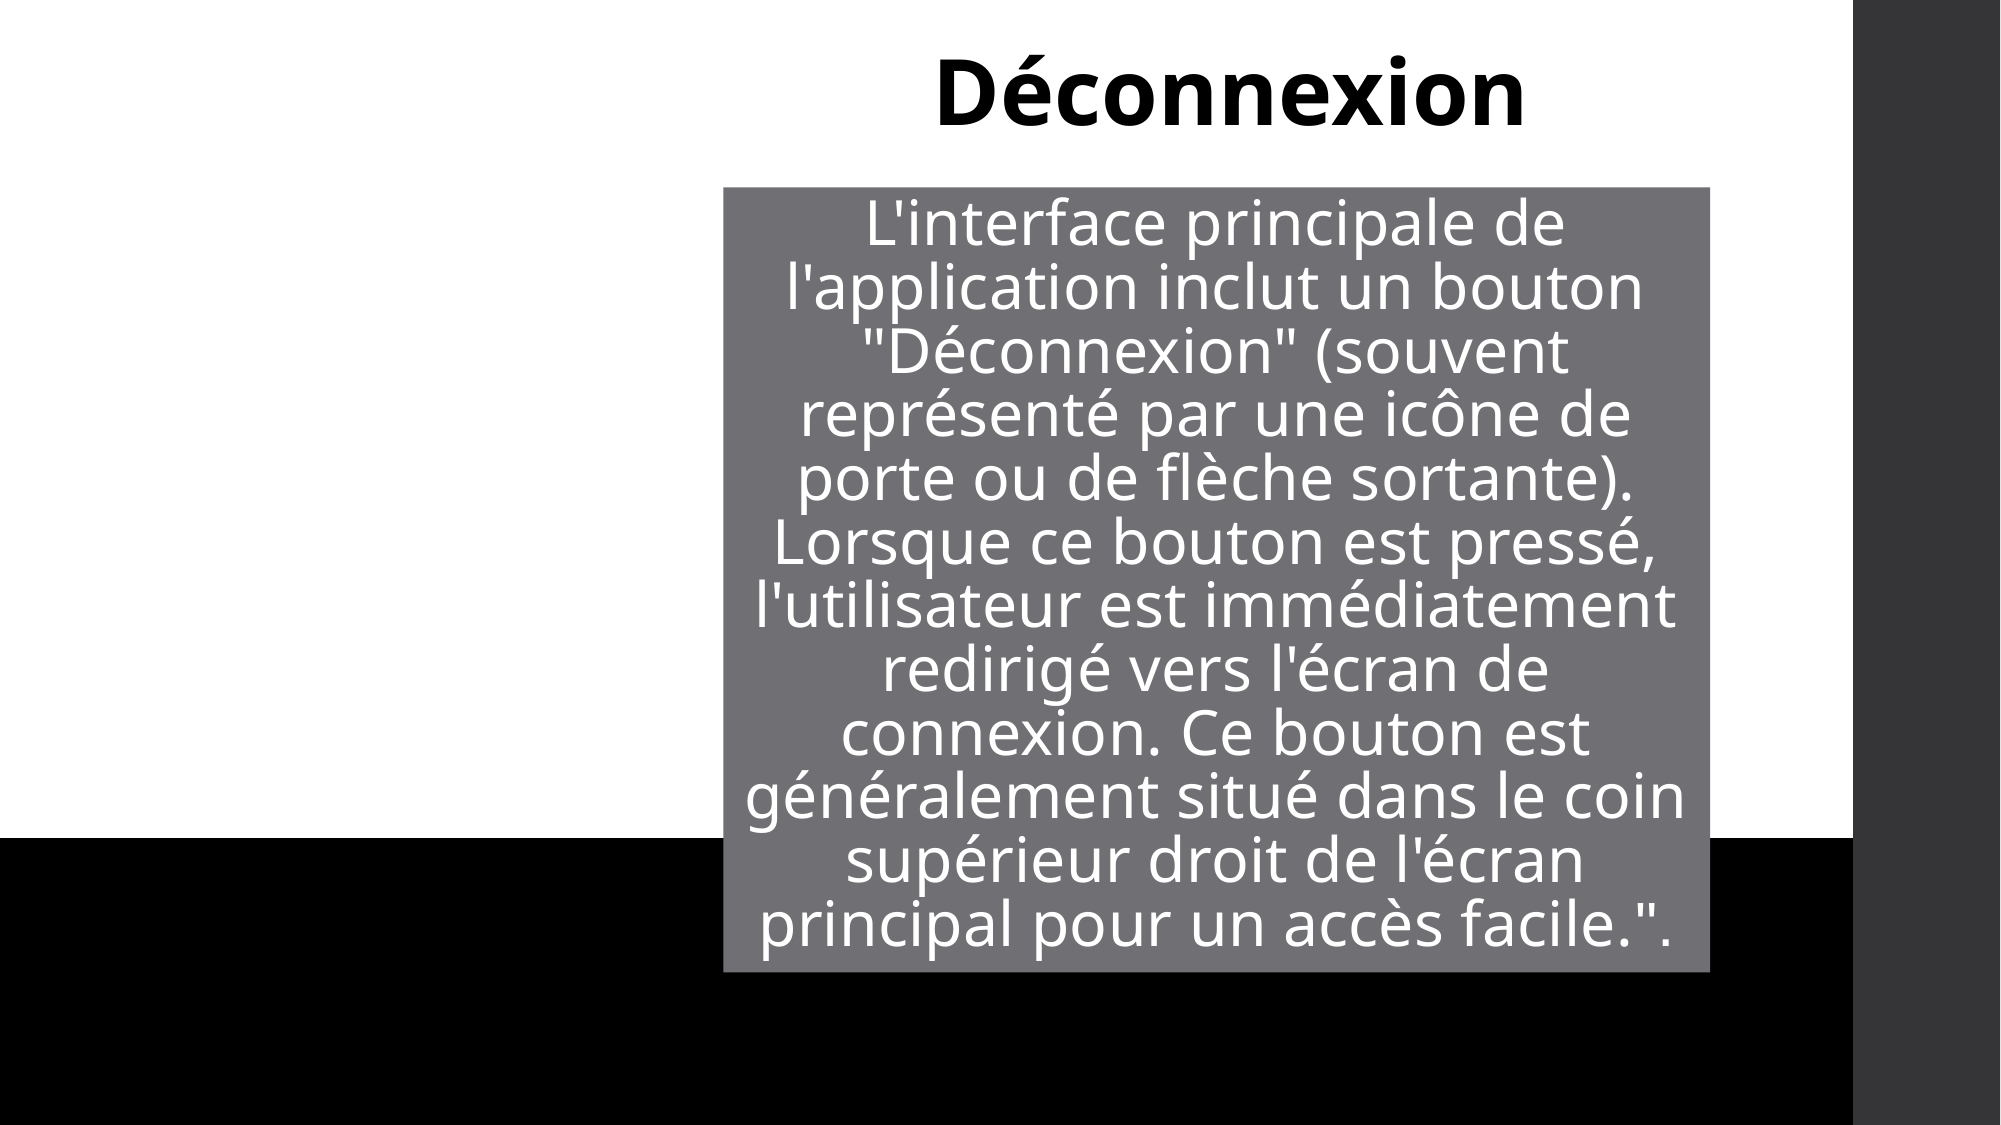

Déconnexion
L'interface principale de l'application inclut un bouton "Déconnexion" (souvent représenté par une icône de porte ou de flèche sortante). Lorsque ce bouton est pressé, l'utilisateur est immédiatement redirigé vers l'écran de connexion. Ce bouton est généralement situé dans le coin supérieur droit de l'écran principal pour un accès facile.".